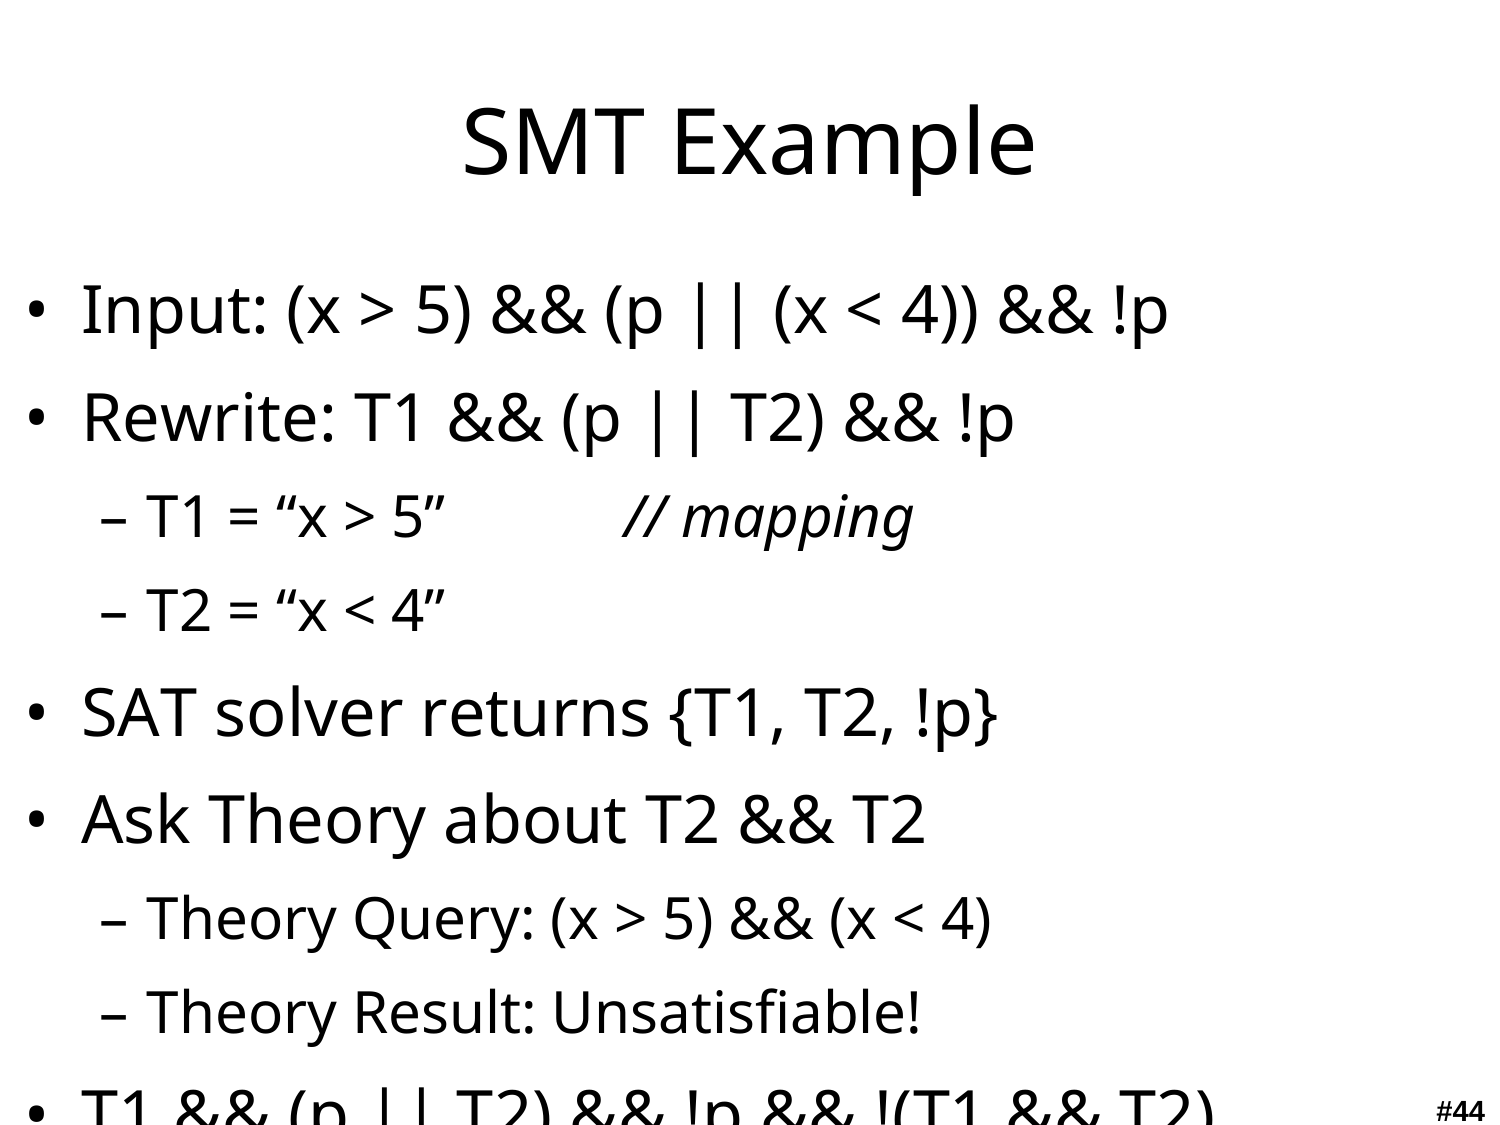

# SMT Example
Input: (x > 5) && (p || (x < 4)) && !p
Rewrite: T1 && (p || T2) && !p
T1 = “x > 5”		// mapping
T2 = “x < 4”
SAT solver returns {T1, T2, !p}
Ask Theory about T2 && T2
Theory Query: (x > 5) && (x < 4)
Theory Result: Unsatisfiable!
T1 && (p || T2) && !p && !(T1 && T2)
44